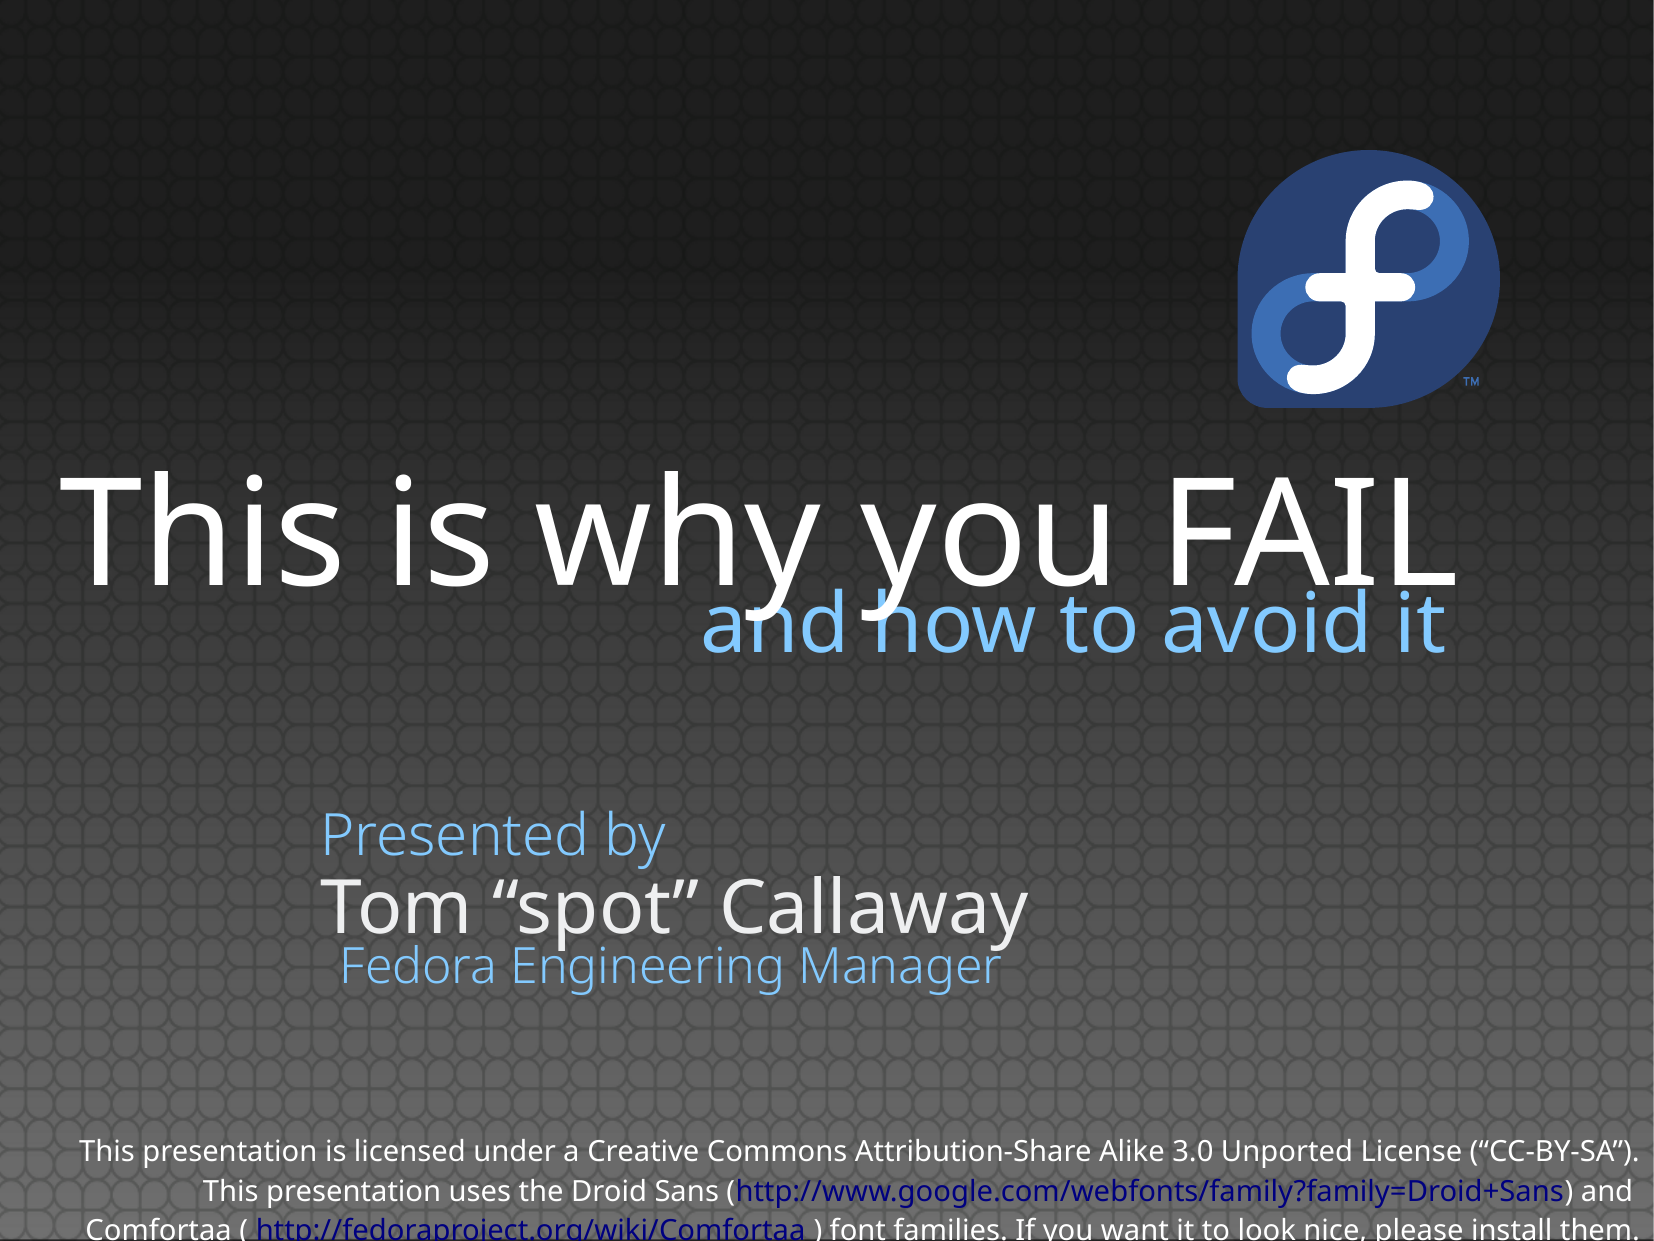

This is why you FAIL
# and how to avoid it
Presented by
Tom “spot” Callaway
Fedora Engineering Manager
This presentation is licensed under a Creative Commons Attribution-Share Alike 3.0 Unported License (“CC-BY-SA”).
This presentation uses the Droid Sans (http://www.google.com/webfonts/family?family=Droid+Sans) and
Comfortaa ( http://fedoraproject.org/wiki/Comfortaa ) font families. If you want it to look nice, please install them.